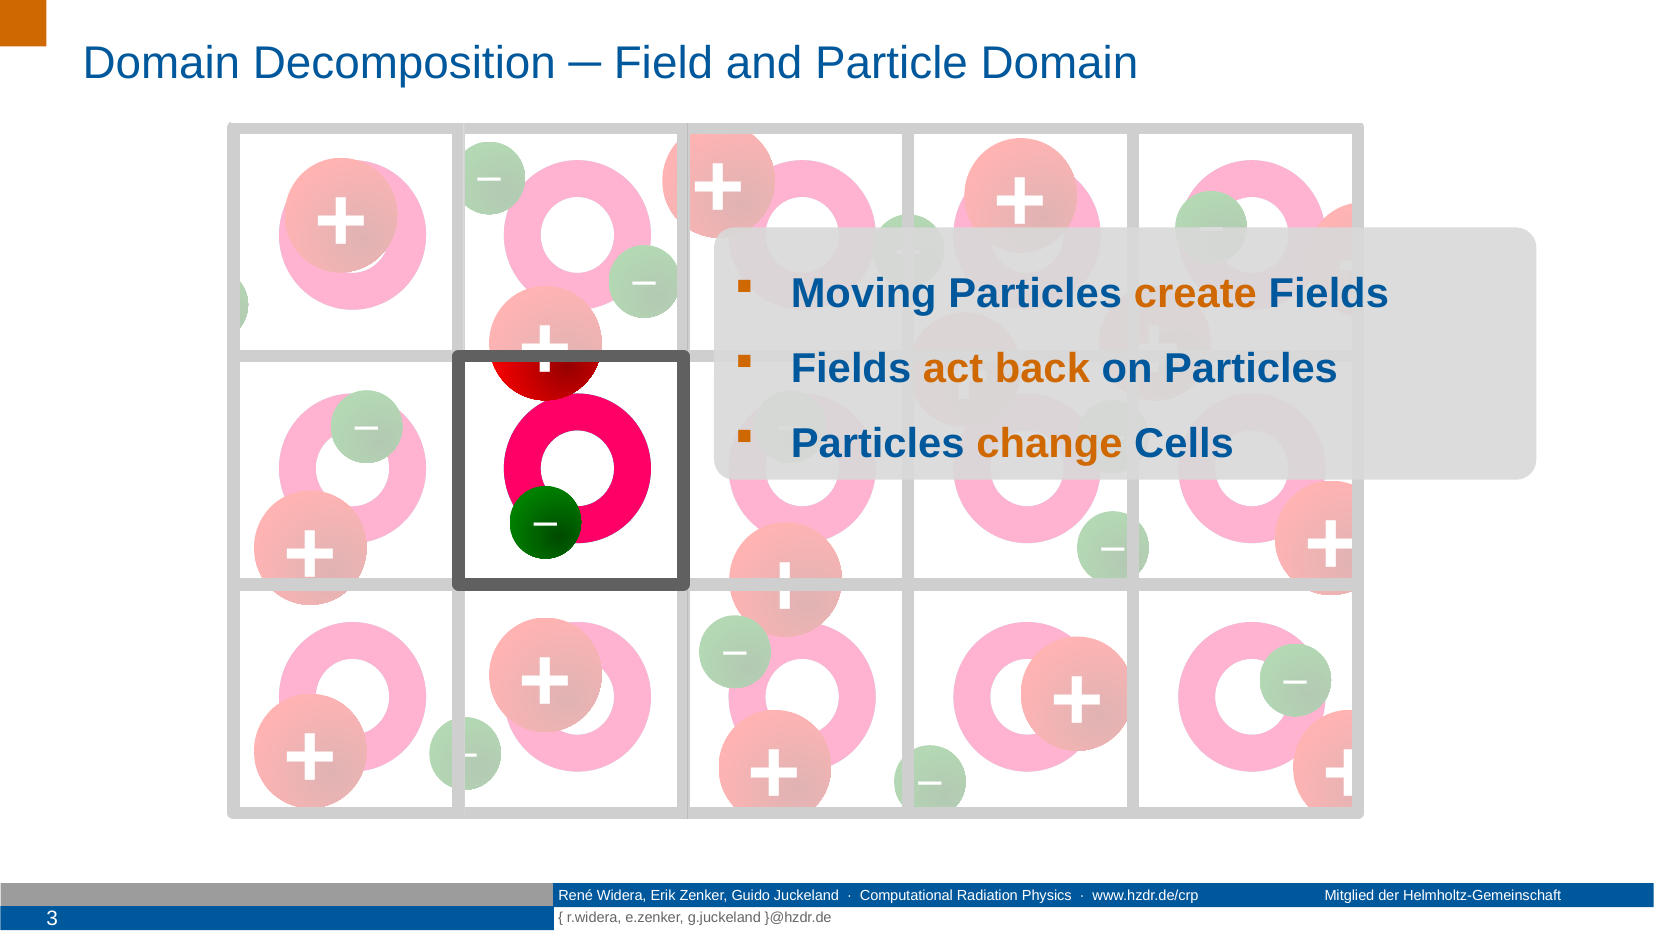

# Domain Decomposition ─ Field and Particle Domain
+
+
+
─
+
─
─
+
─
+
Moving Particles create Fields
Fields act back on Particles
Particles change Cells
─
+
─
+
+
+
─
+
─
─
─
─
+
─
+
+
─
─
+
+
─
─
+
+
─
+
+
+
+
─
─
─